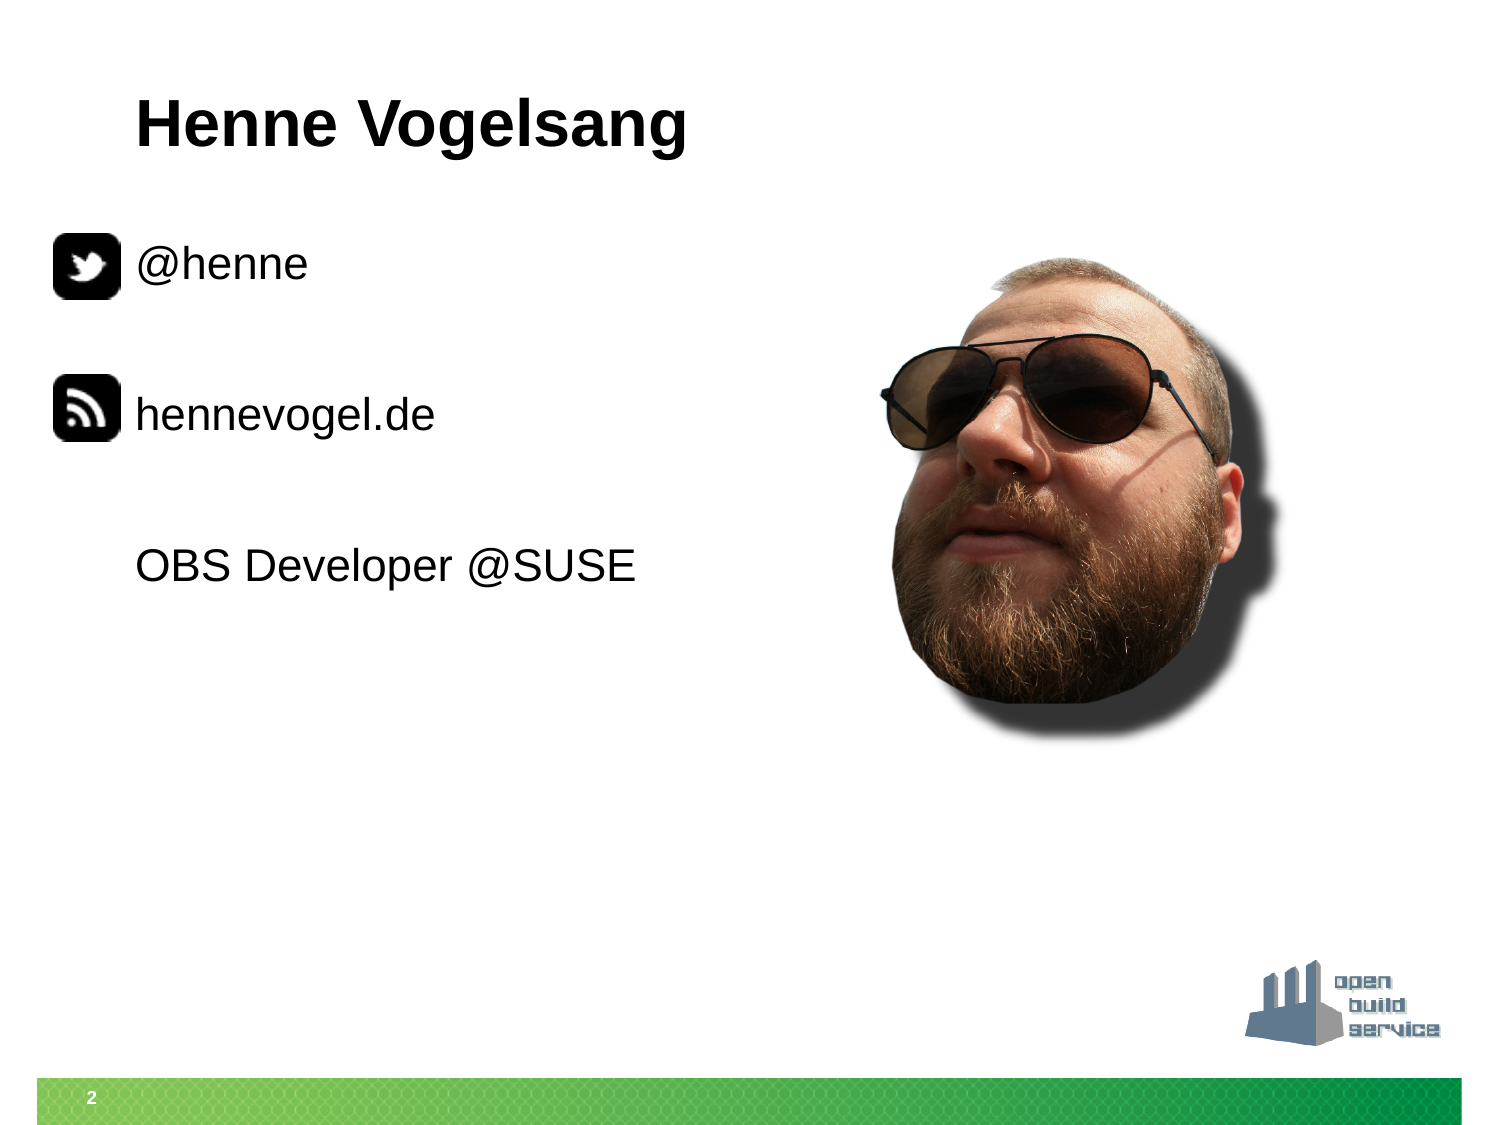

# Henne Vogelsang
@henne
hennevogel.de
OBS Developer @SUSE